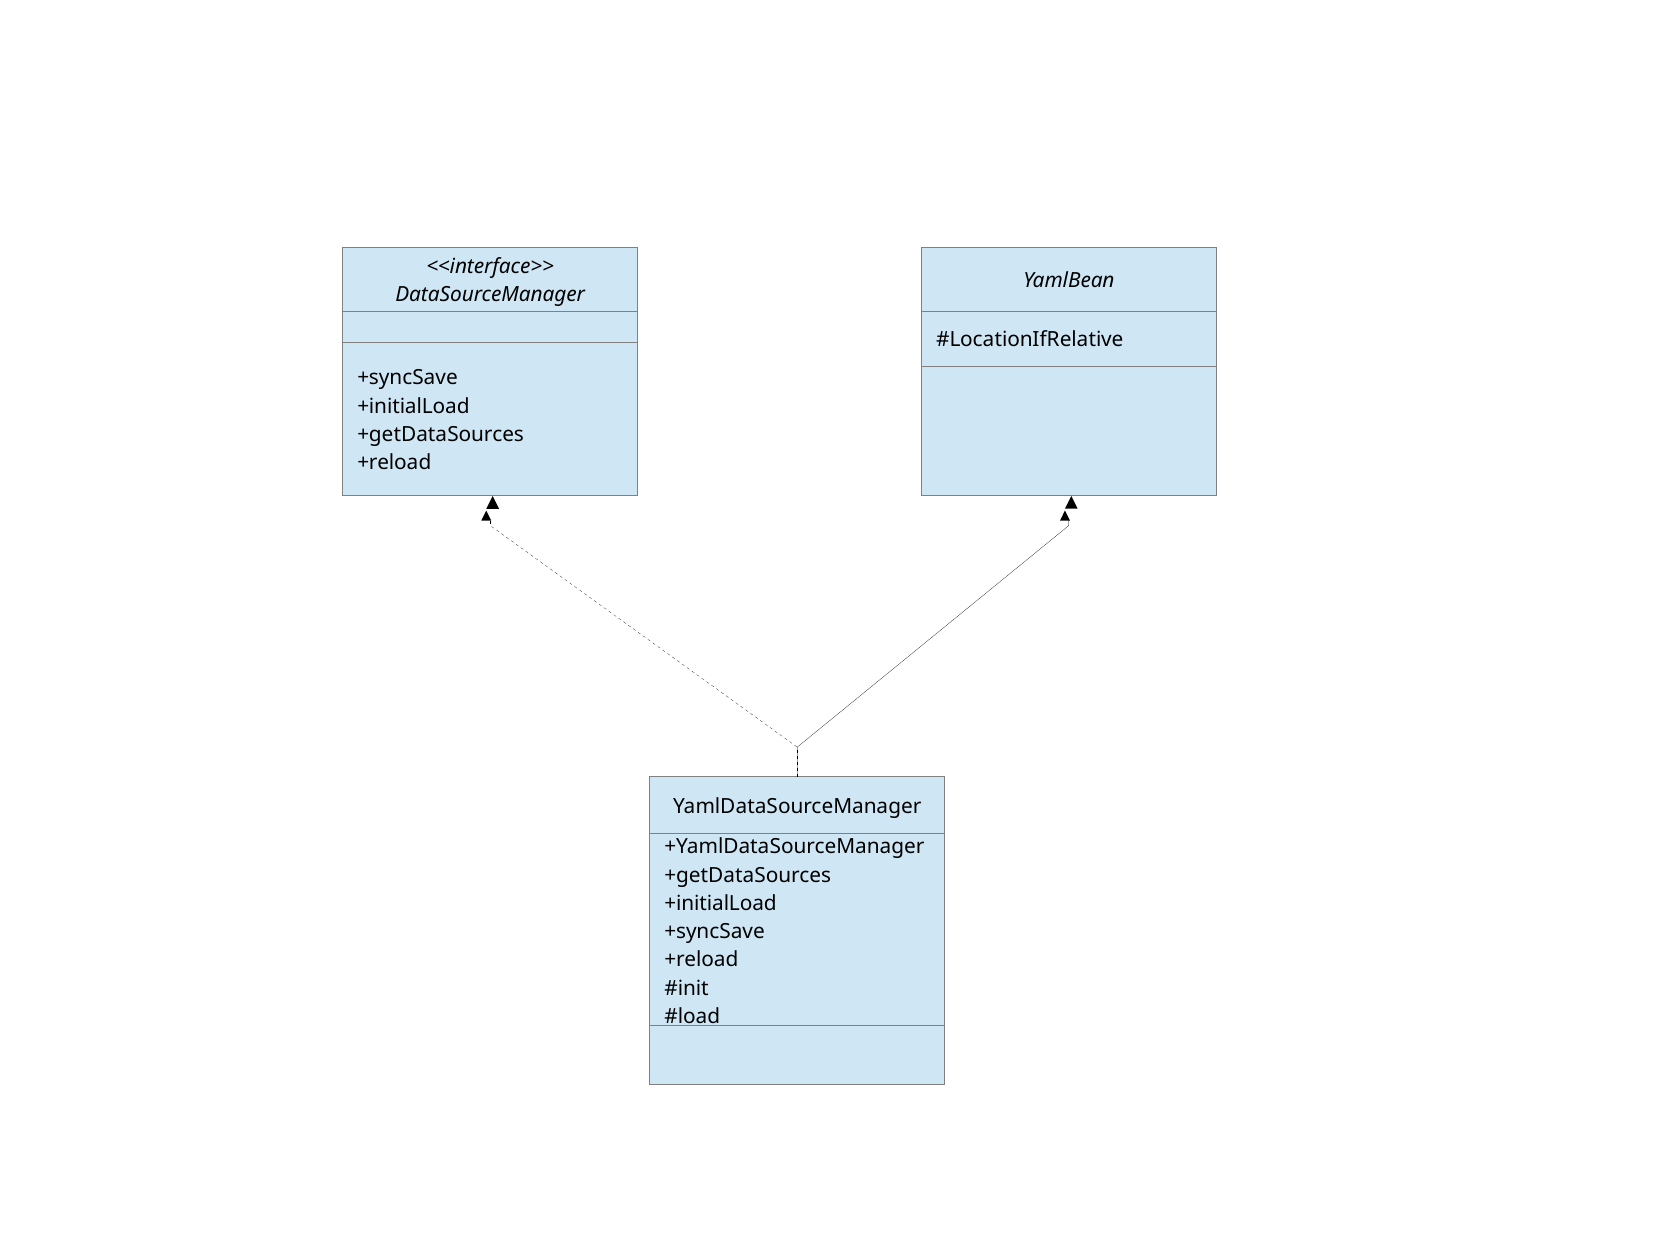

YamlBean
<<interface>>
DataSourceManager
#LocationIfRelative
+syncSave
+initialLoad
+getDataSources
+reload
YamlDataSourceManager
+YamlDataSourceManager
+getDataSources
+initialLoad
+syncSave
+reload
#init
#load